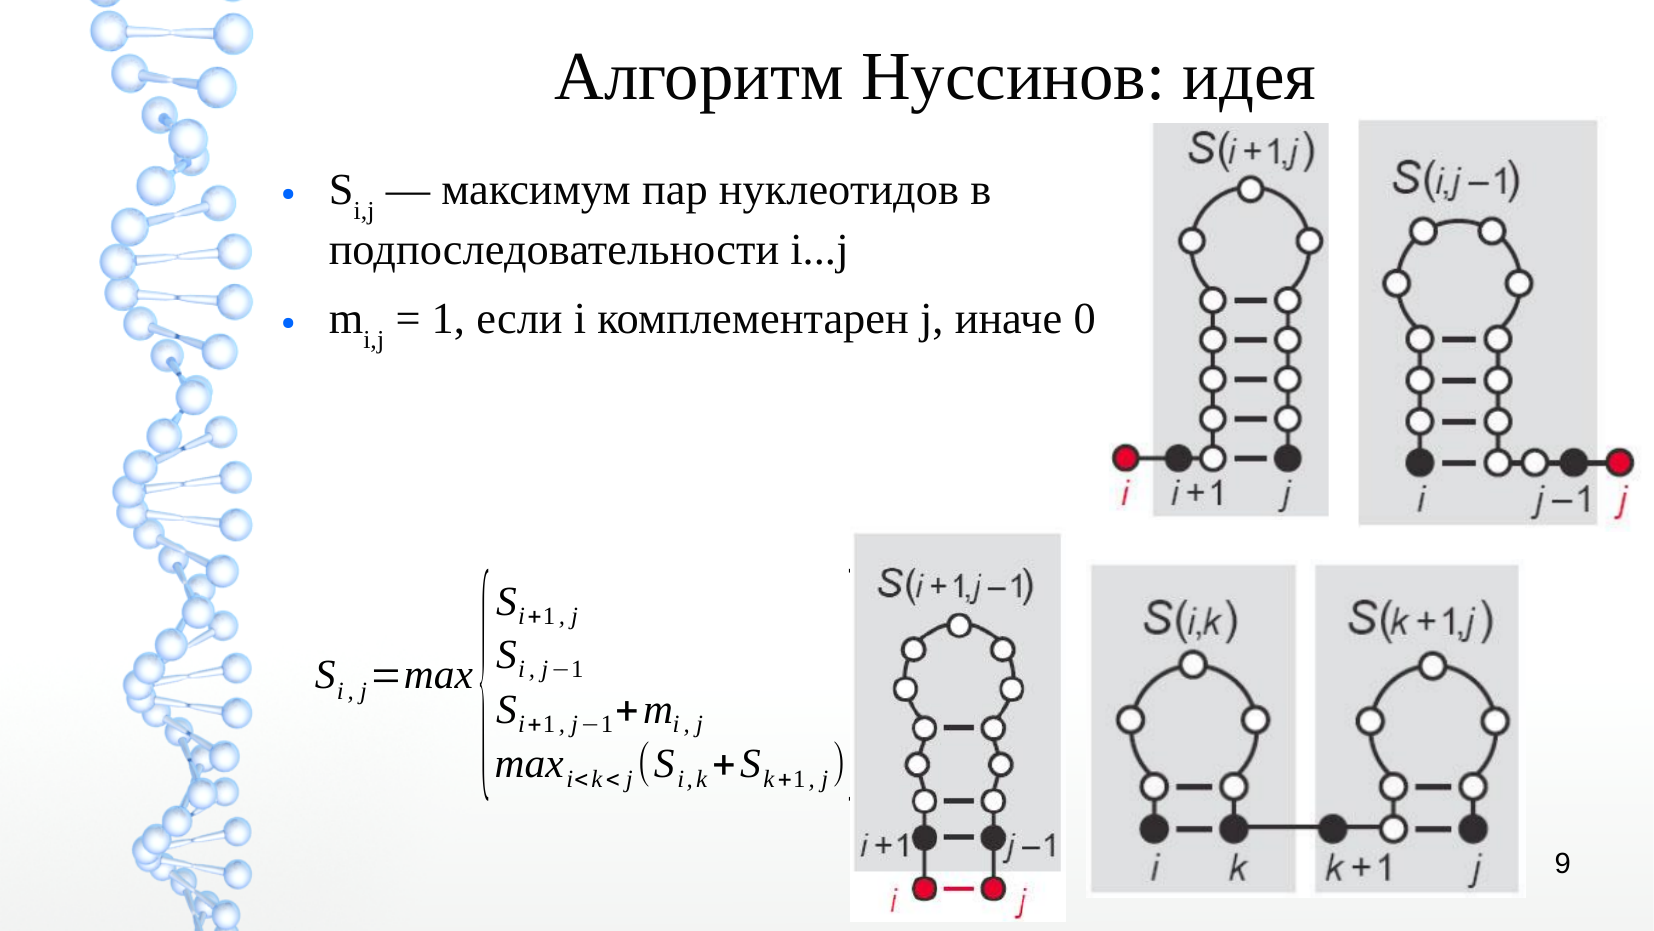

# Алгоритм Нуссинов: идея
Si,j — максимум пар нуклеотидов в подпоследовательности i...j
mi,j = 1, если i комплементарен j, иначе 0
9